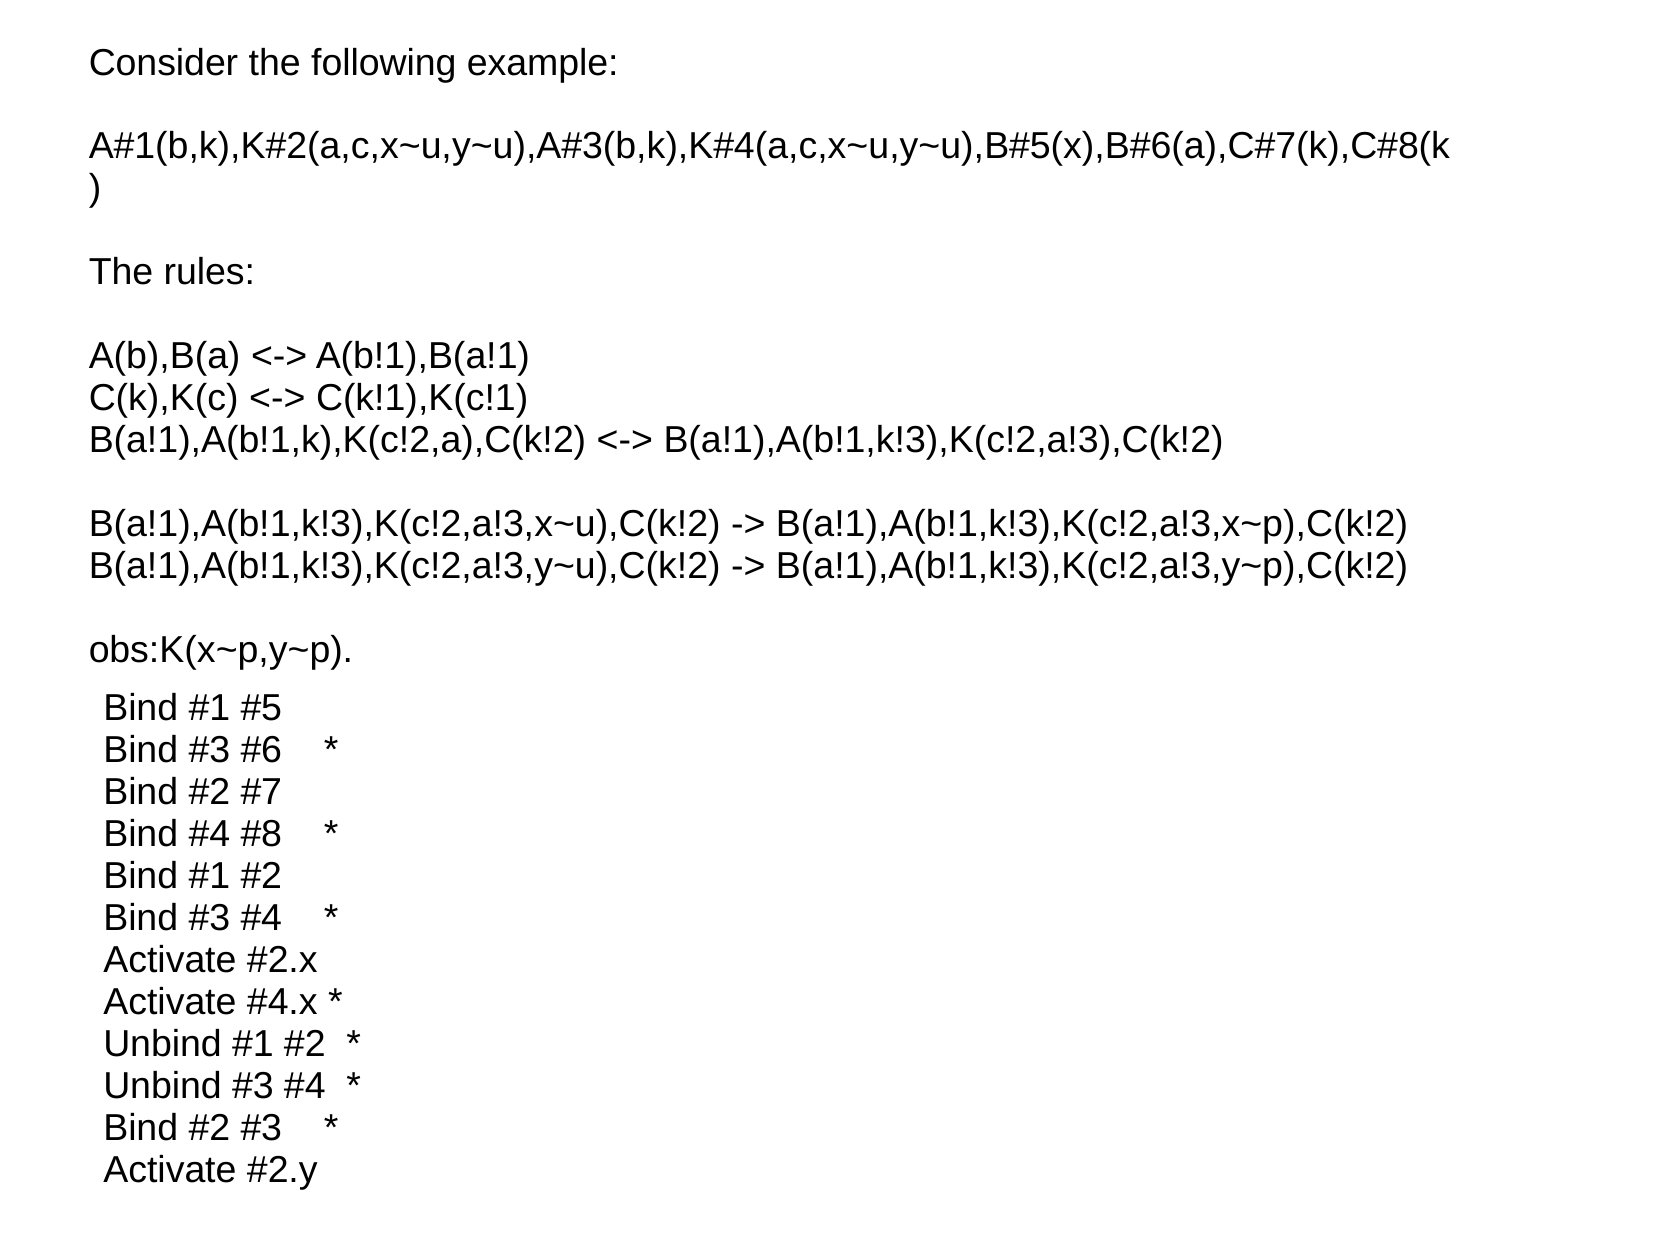

Consider the following example:
A#1(b,k),K#2(a,c,x~u,y~u),A#3(b,k),K#4(a,c,x~u,y~u),B#5(x),B#6(a),C#7(k),C#8(k)
The rules:
A(b),B(a) <-> A(b!1),B(a!1)
C(k),K(c) <-> C(k!1),K(c!1)
B(a!1),A(b!1,k),K(c!2,a),C(k!2) <-> B(a!1),A(b!1,k!3),K(c!2,a!3),C(k!2)
B(a!1),A(b!1,k!3),K(c!2,a!3,x~u),C(k!2) -> B(a!1),A(b!1,k!3),K(c!2,a!3,x~p),C(k!2)
B(a!1),A(b!1,k!3),K(c!2,a!3,y~u),C(k!2) -> B(a!1),A(b!1,k!3),K(c!2,a!3,y~p),C(k!2)
obs:K(x~p,y~p).
Bind #1 #5
Bind #3 #6 *
Bind #2 #7
Bind #4 #8 *
Bind #1 #2
Bind #3 #4 *
Activate #2.x
Activate #4.x *
Unbind #1 #2 *
Unbind #3 #4 *
Bind #2 #3 *
Activate #2.y